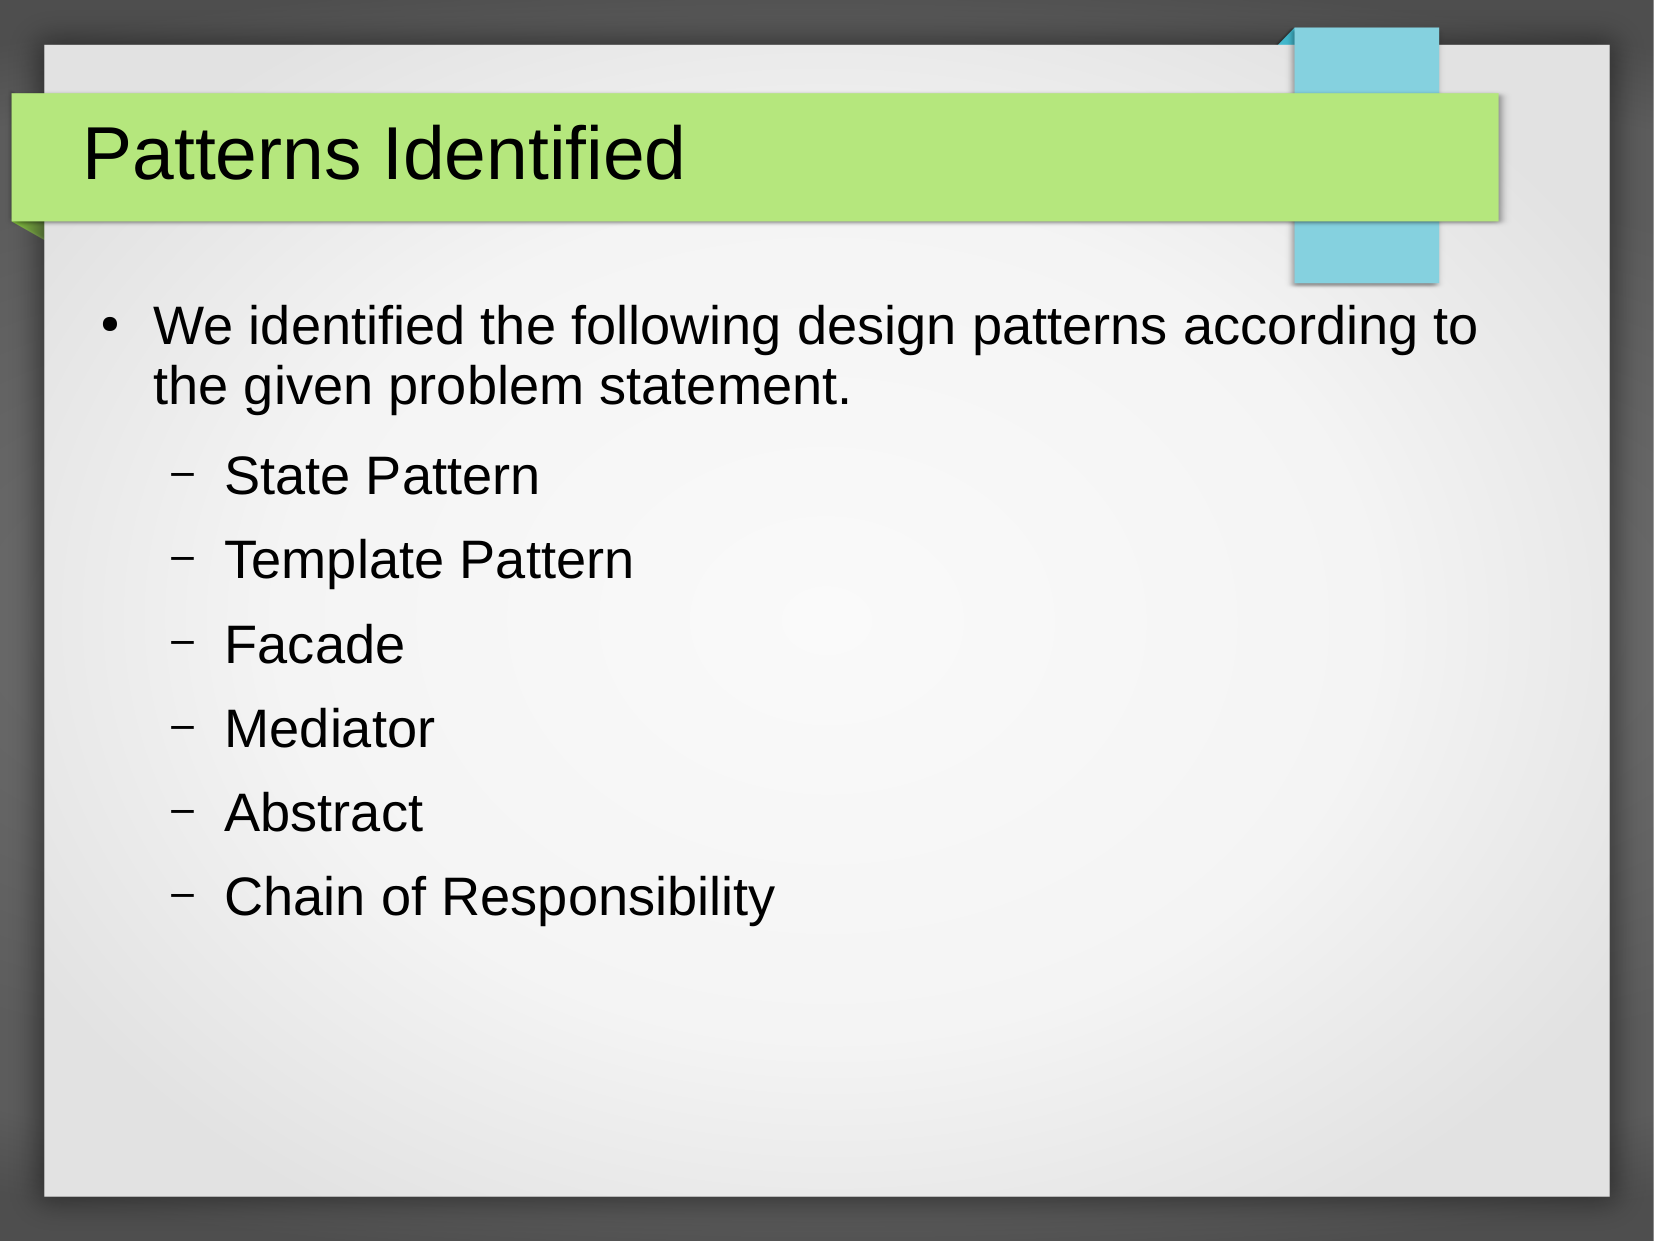

# Patterns Identified
We identified the following design patterns according to the given problem statement.
State Pattern
Template Pattern
Facade
Mediator
Abstract
Chain of Responsibility